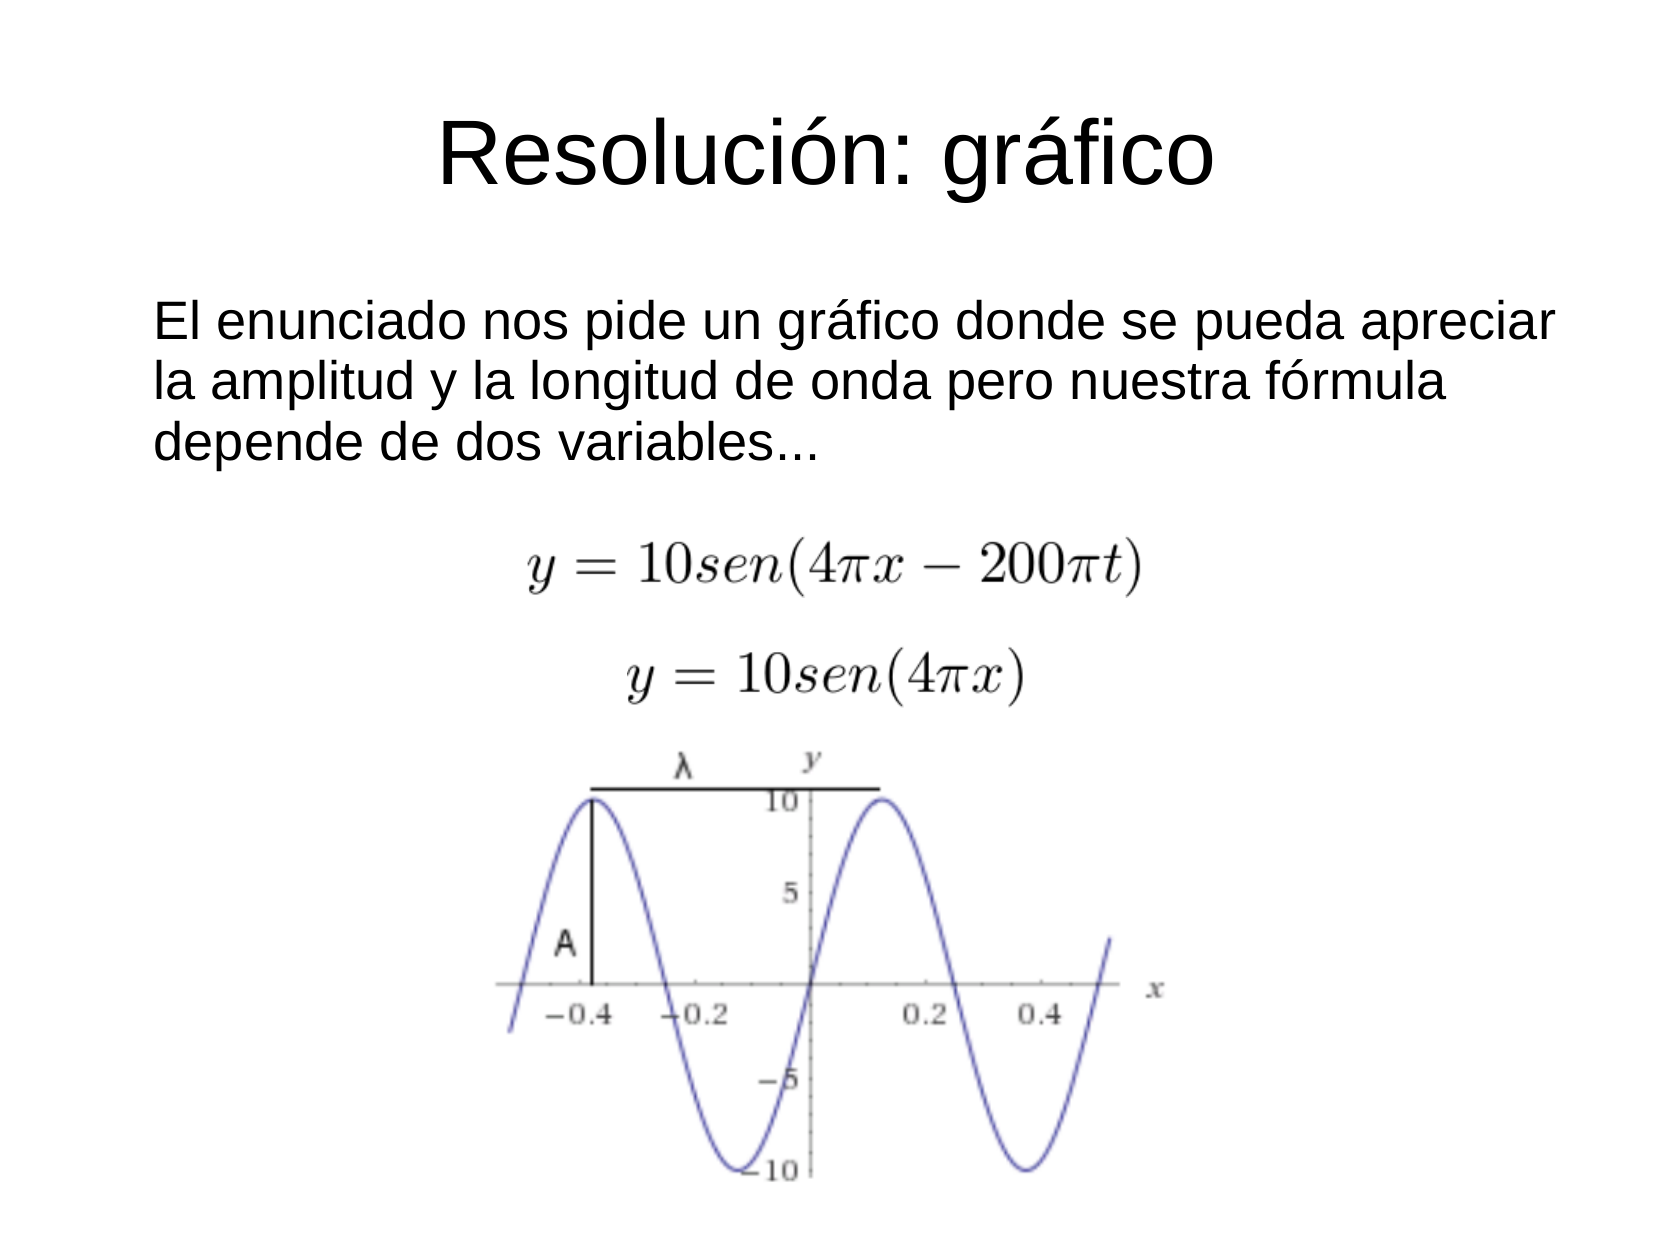

# Resolución: gráfico
El enunciado nos pide un gráfico donde se pueda apreciar la amplitud y la longitud de onda pero nuestra fórmula depende de dos variables...